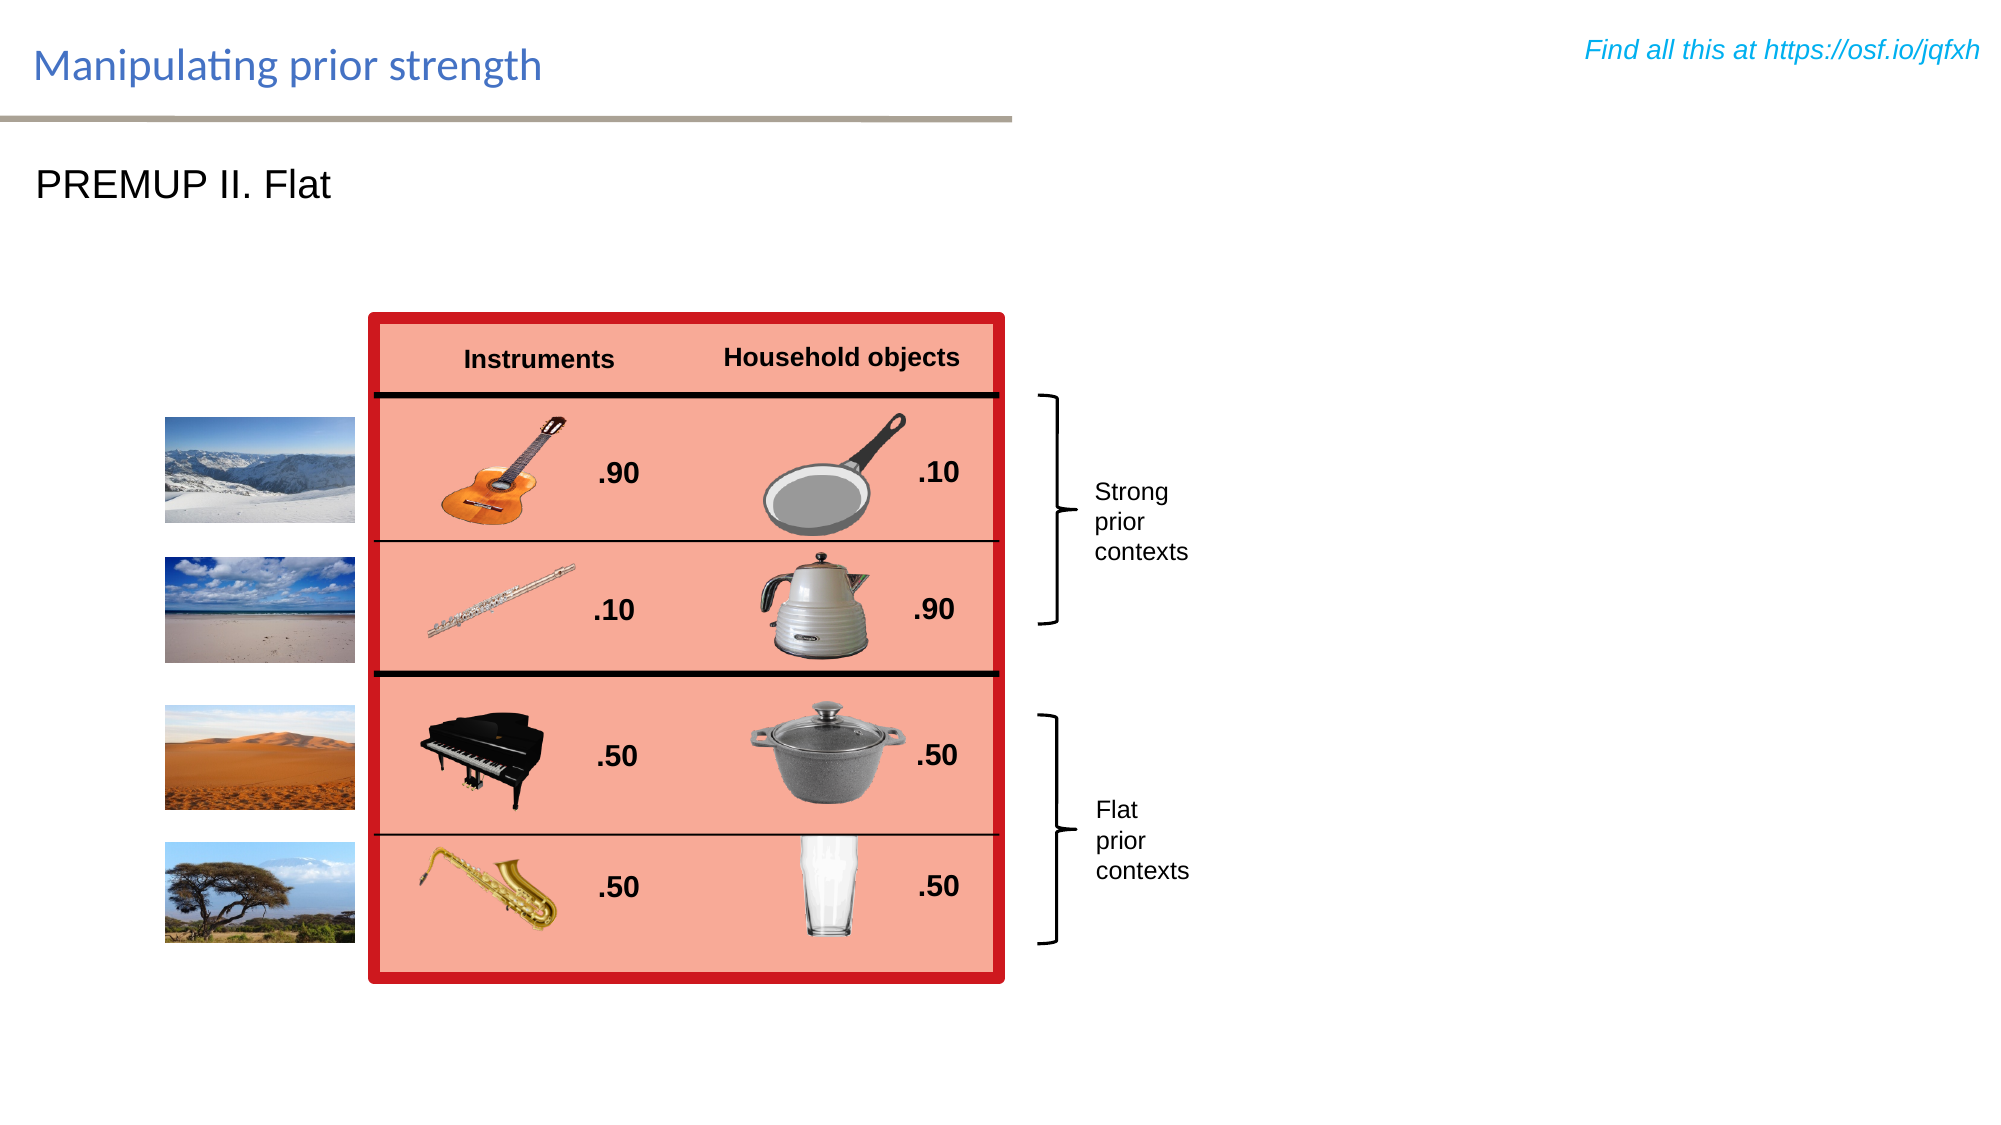

Manipulating prior strength
Find all this at https://osf.io/jqfxh
PREMUP II. Flat
Household objects
Instruments
.10
.90
Strong
prior
contexts
.90
.10
.50
.50
Flat
prior
contexts
.50
.50